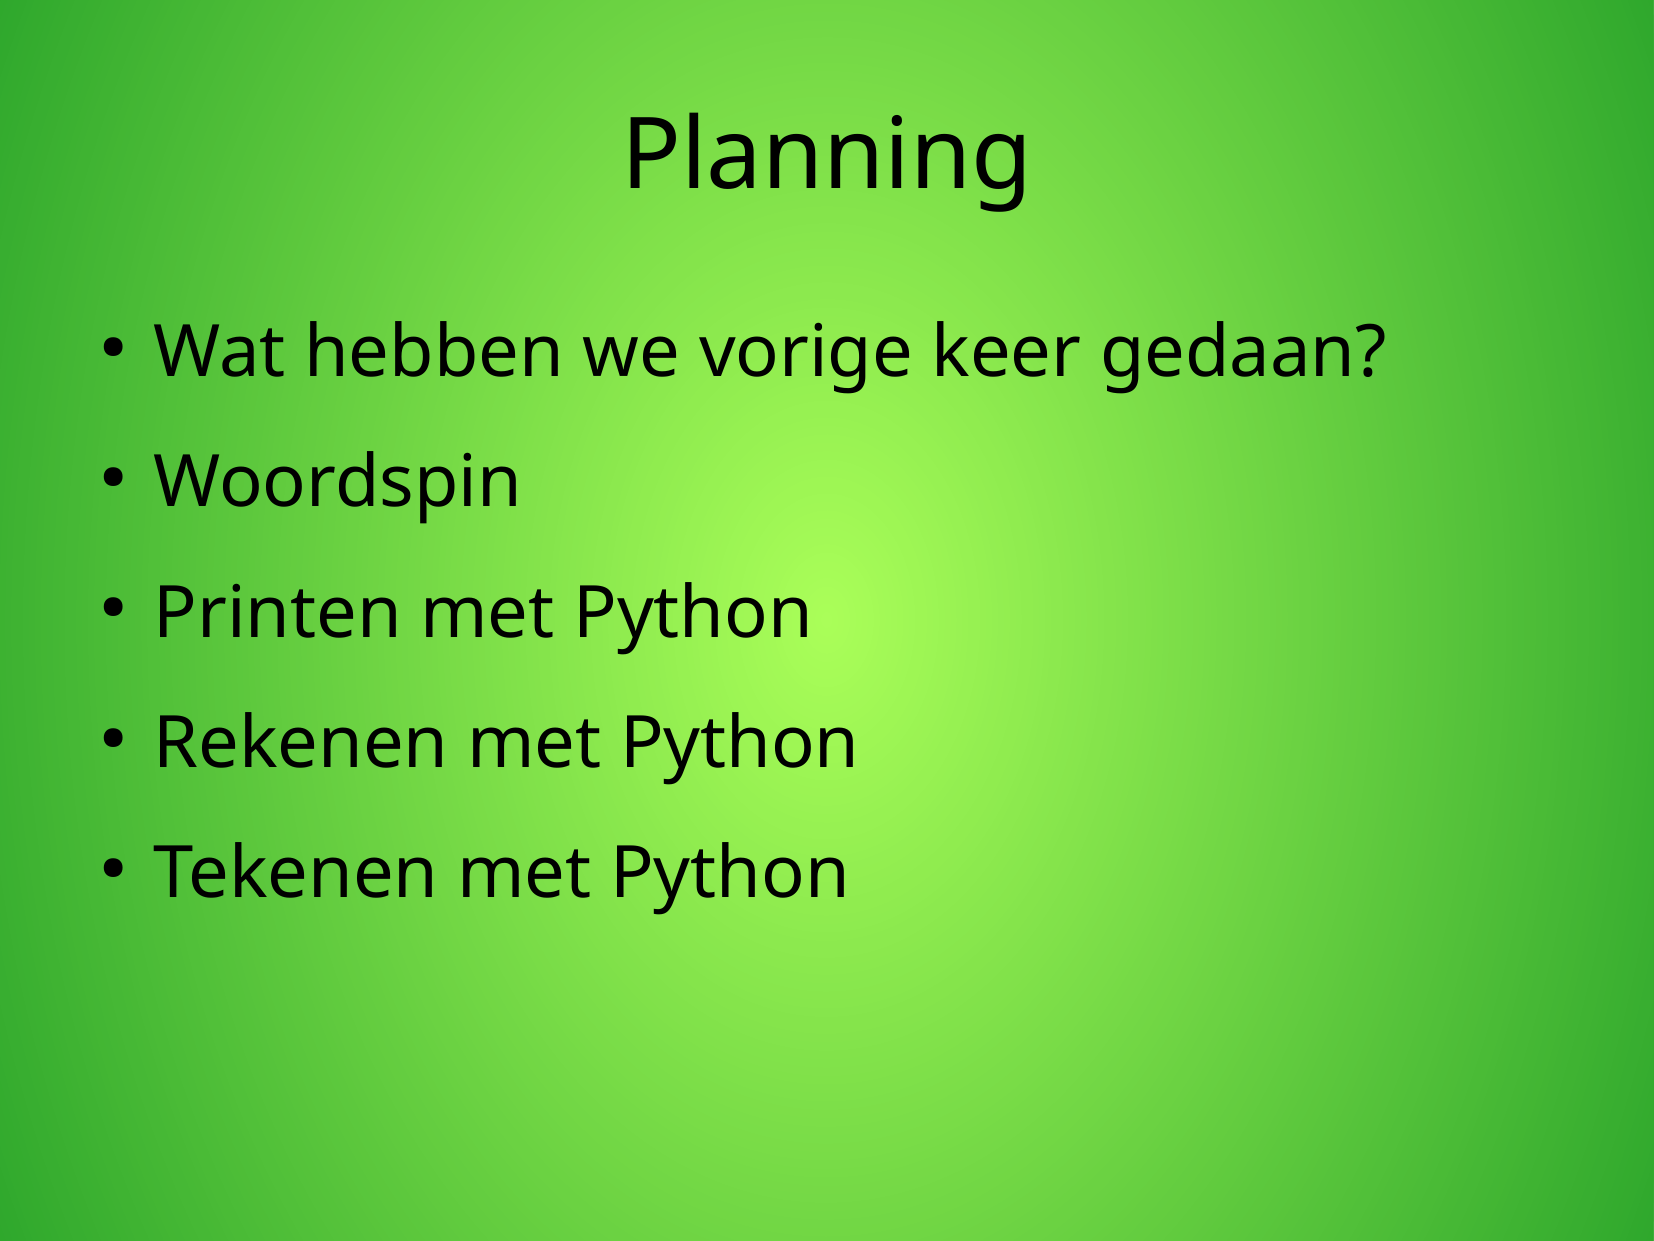

# Planning
Wat hebben we vorige keer gedaan?
Woordspin
Printen met Python
Rekenen met Python
Tekenen met Python